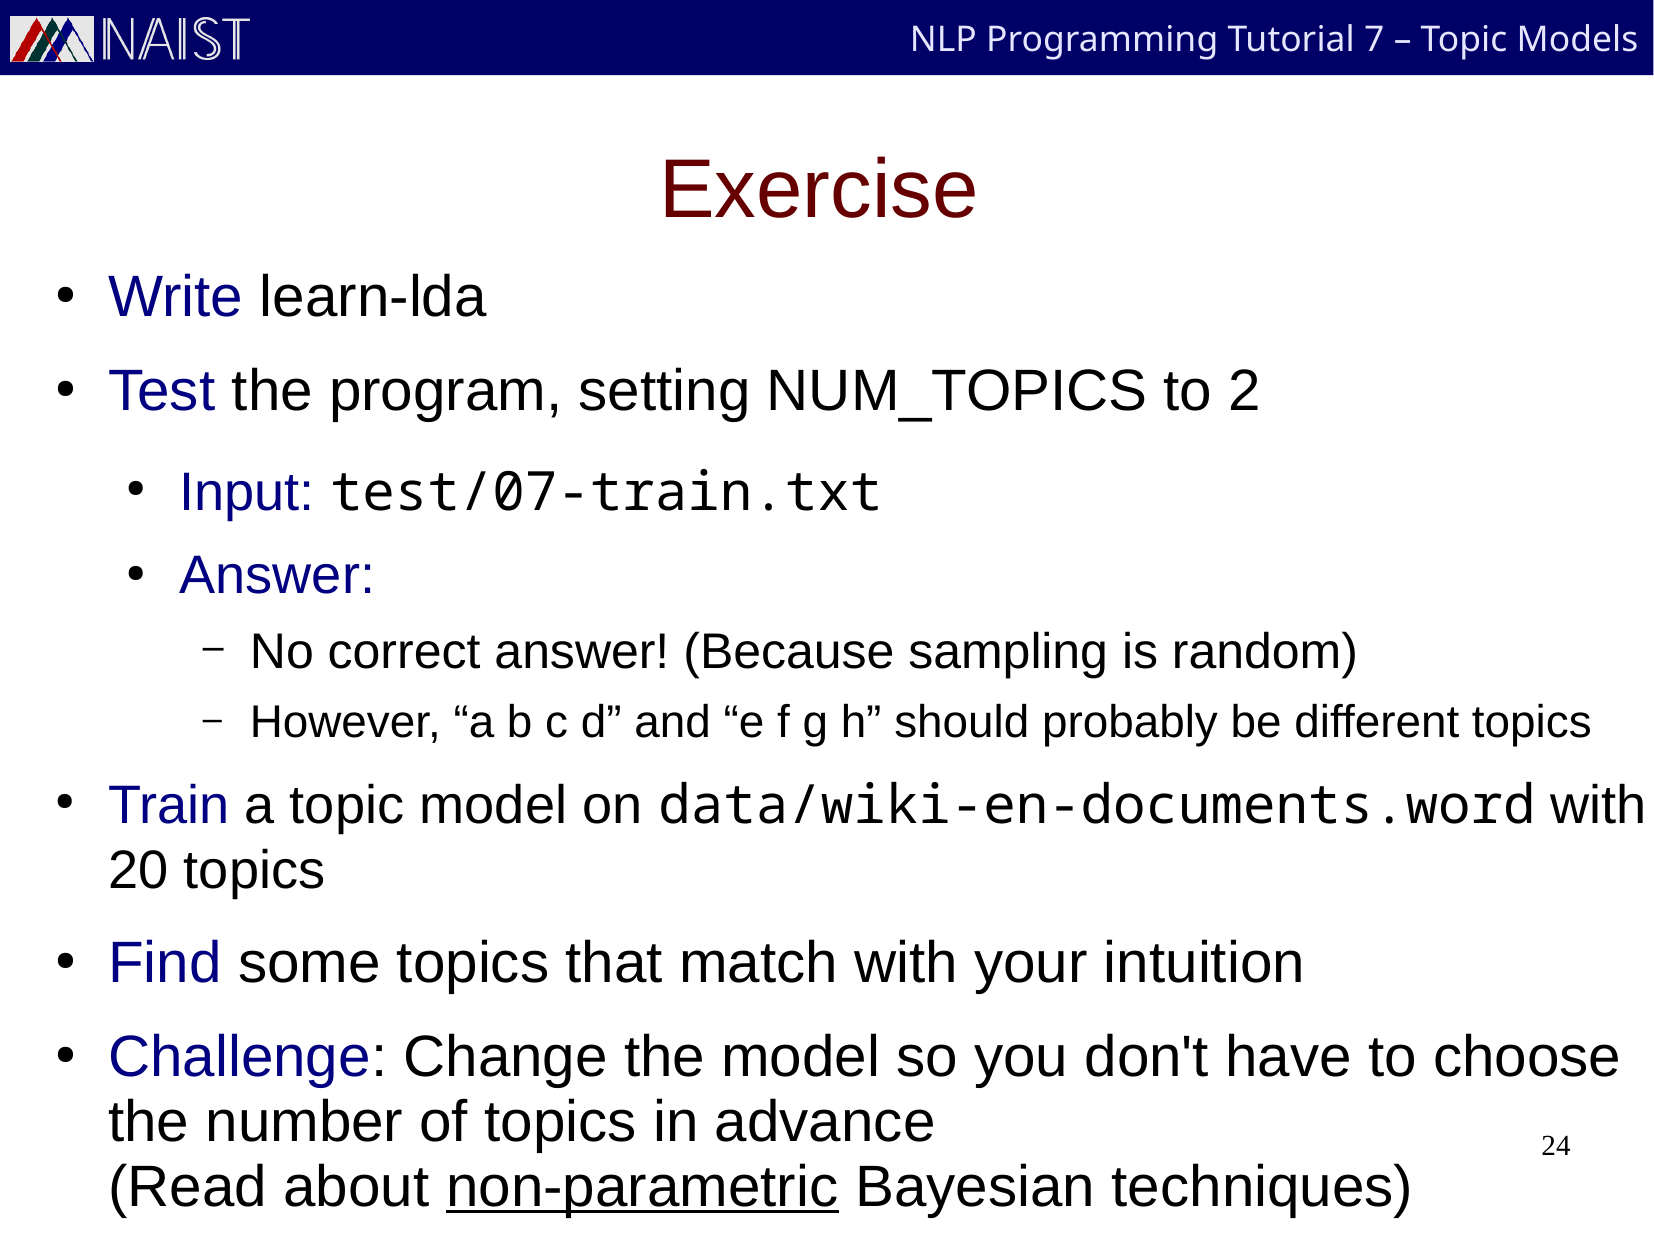

# Exercise
Write learn-lda
Test the program, setting NUM_TOPICS to 2
Input: test/07-train.txt
Answer:
No correct answer! (Because sampling is random)
However, “a b c d” and “e f g h” should probably be different topics
Train a topic model on data/wiki-en-documents.word with 20 topics
Find some topics that match with your intuition
Challenge: Change the model so you don't have to choose the number of topics in advance
(Read about non-parametric Bayesian techniques)
24